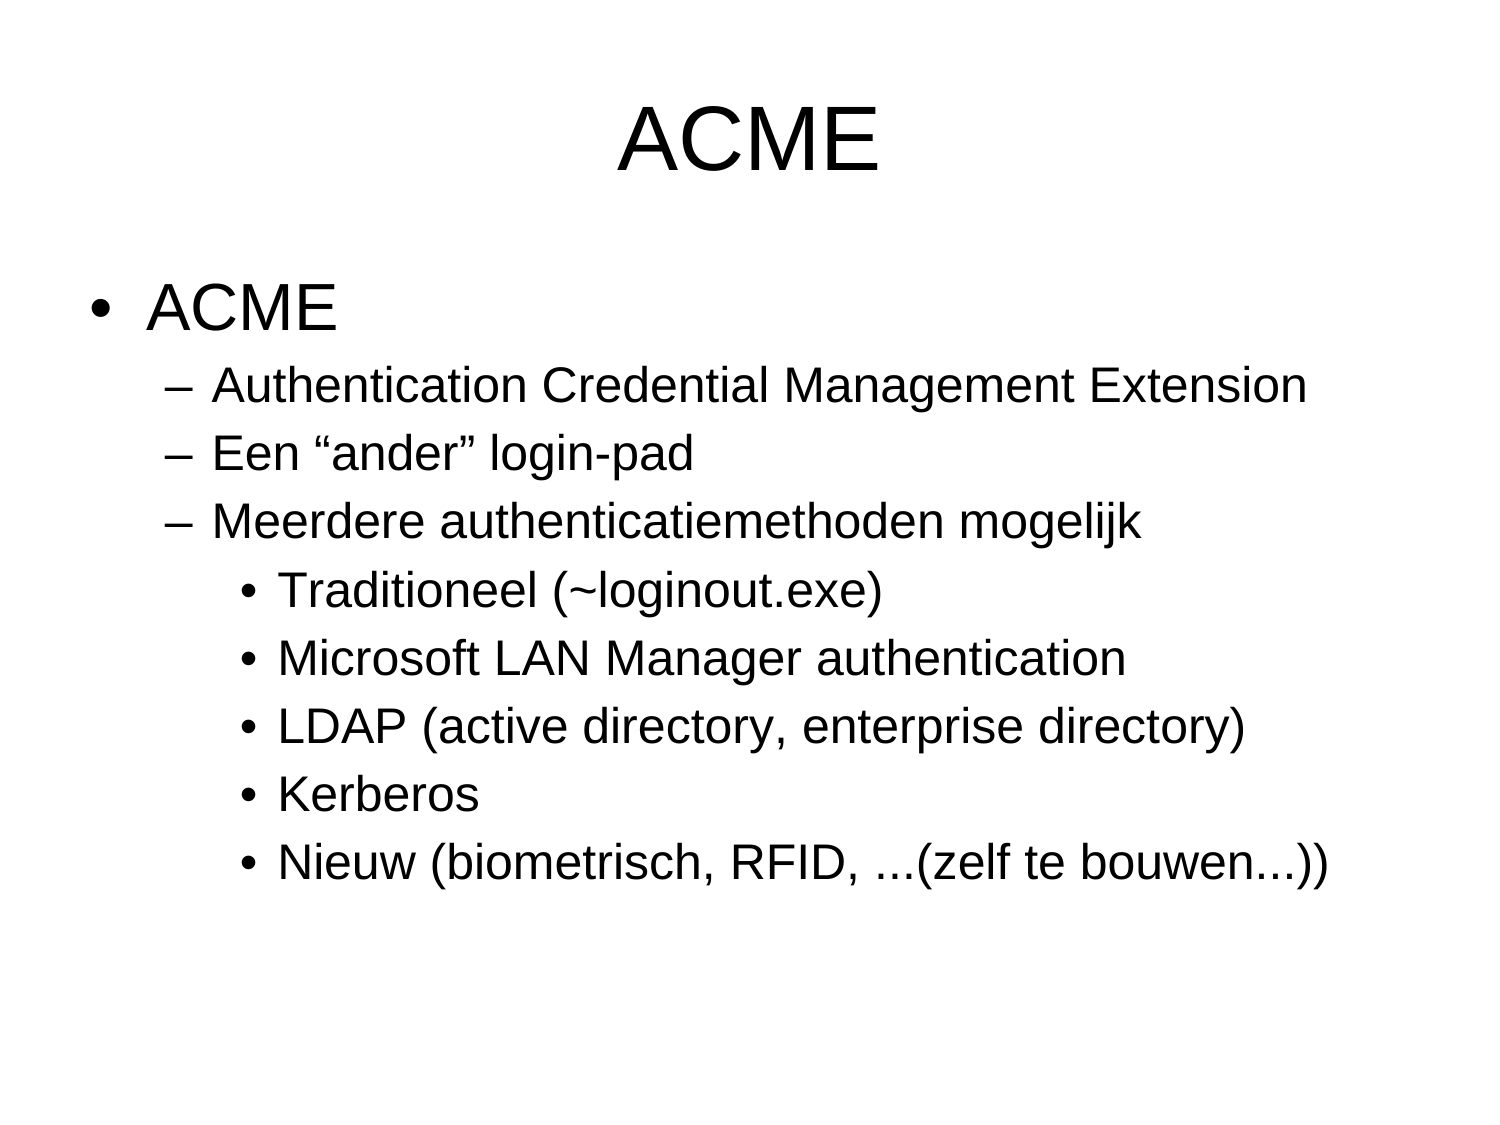

# ACME
ACME
Authentication Credential Management Extension
Een “ander” login-pad
Meerdere authenticatiemethoden mogelijk
Traditioneel (~loginout.exe)
Microsoft LAN Manager authentication
LDAP (active directory, enterprise directory)
Kerberos
Nieuw (biometrisch, RFID, ...(zelf te bouwen...))